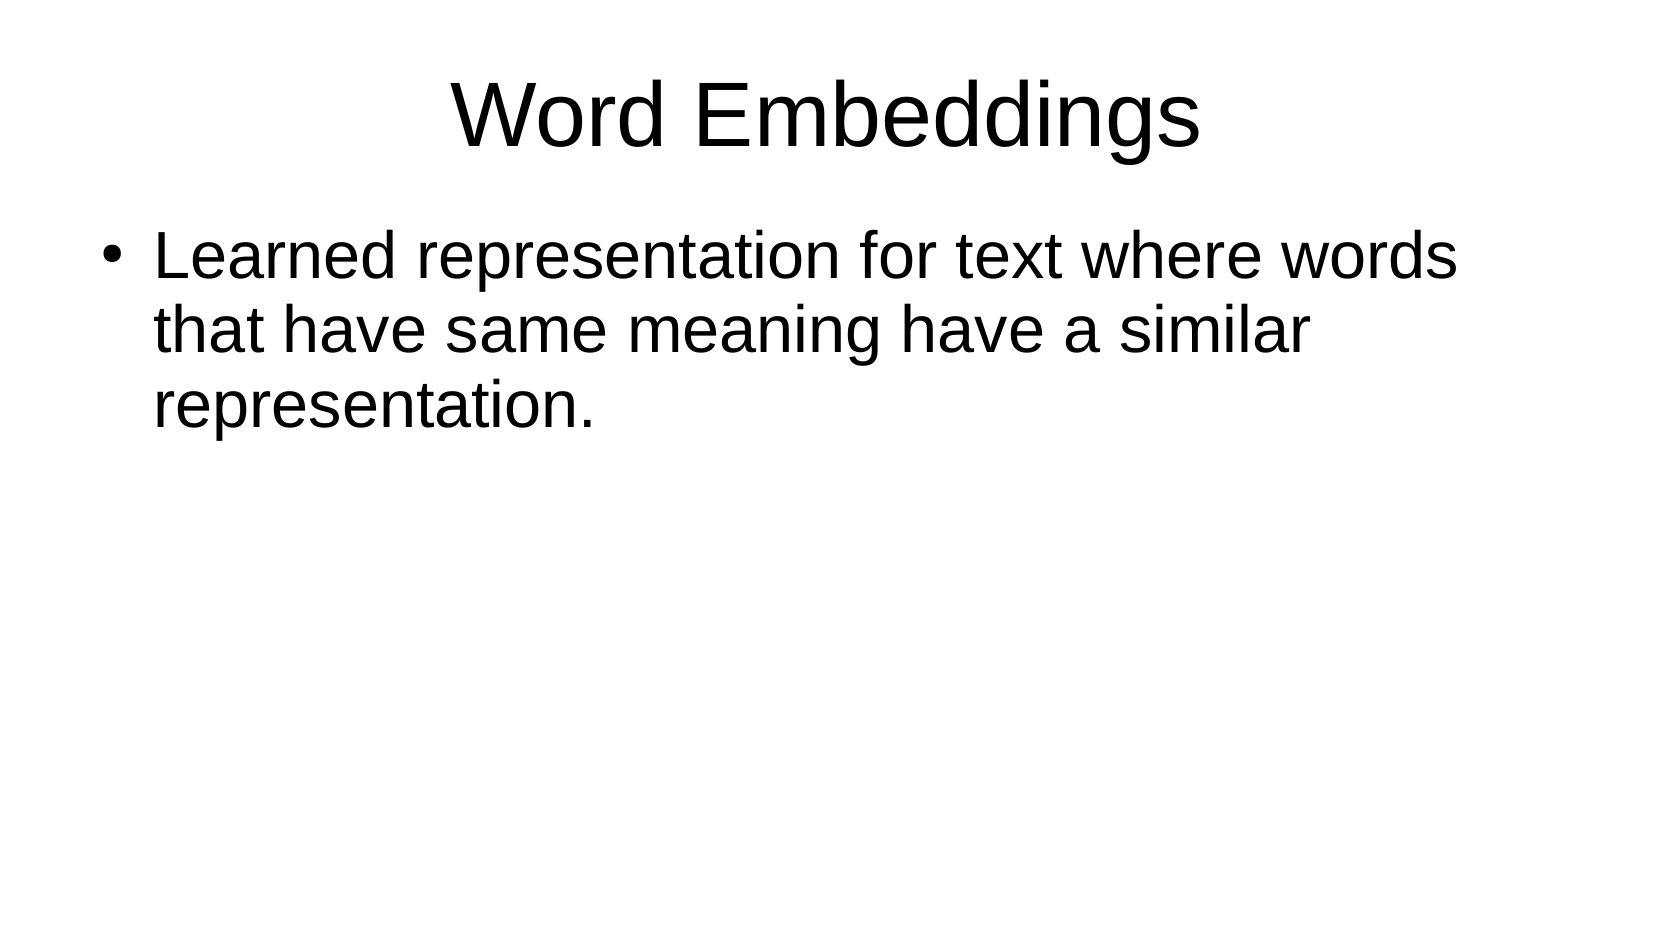

# Word Embeddings
Learned representation for text where words that have same meaning have a similar representation.